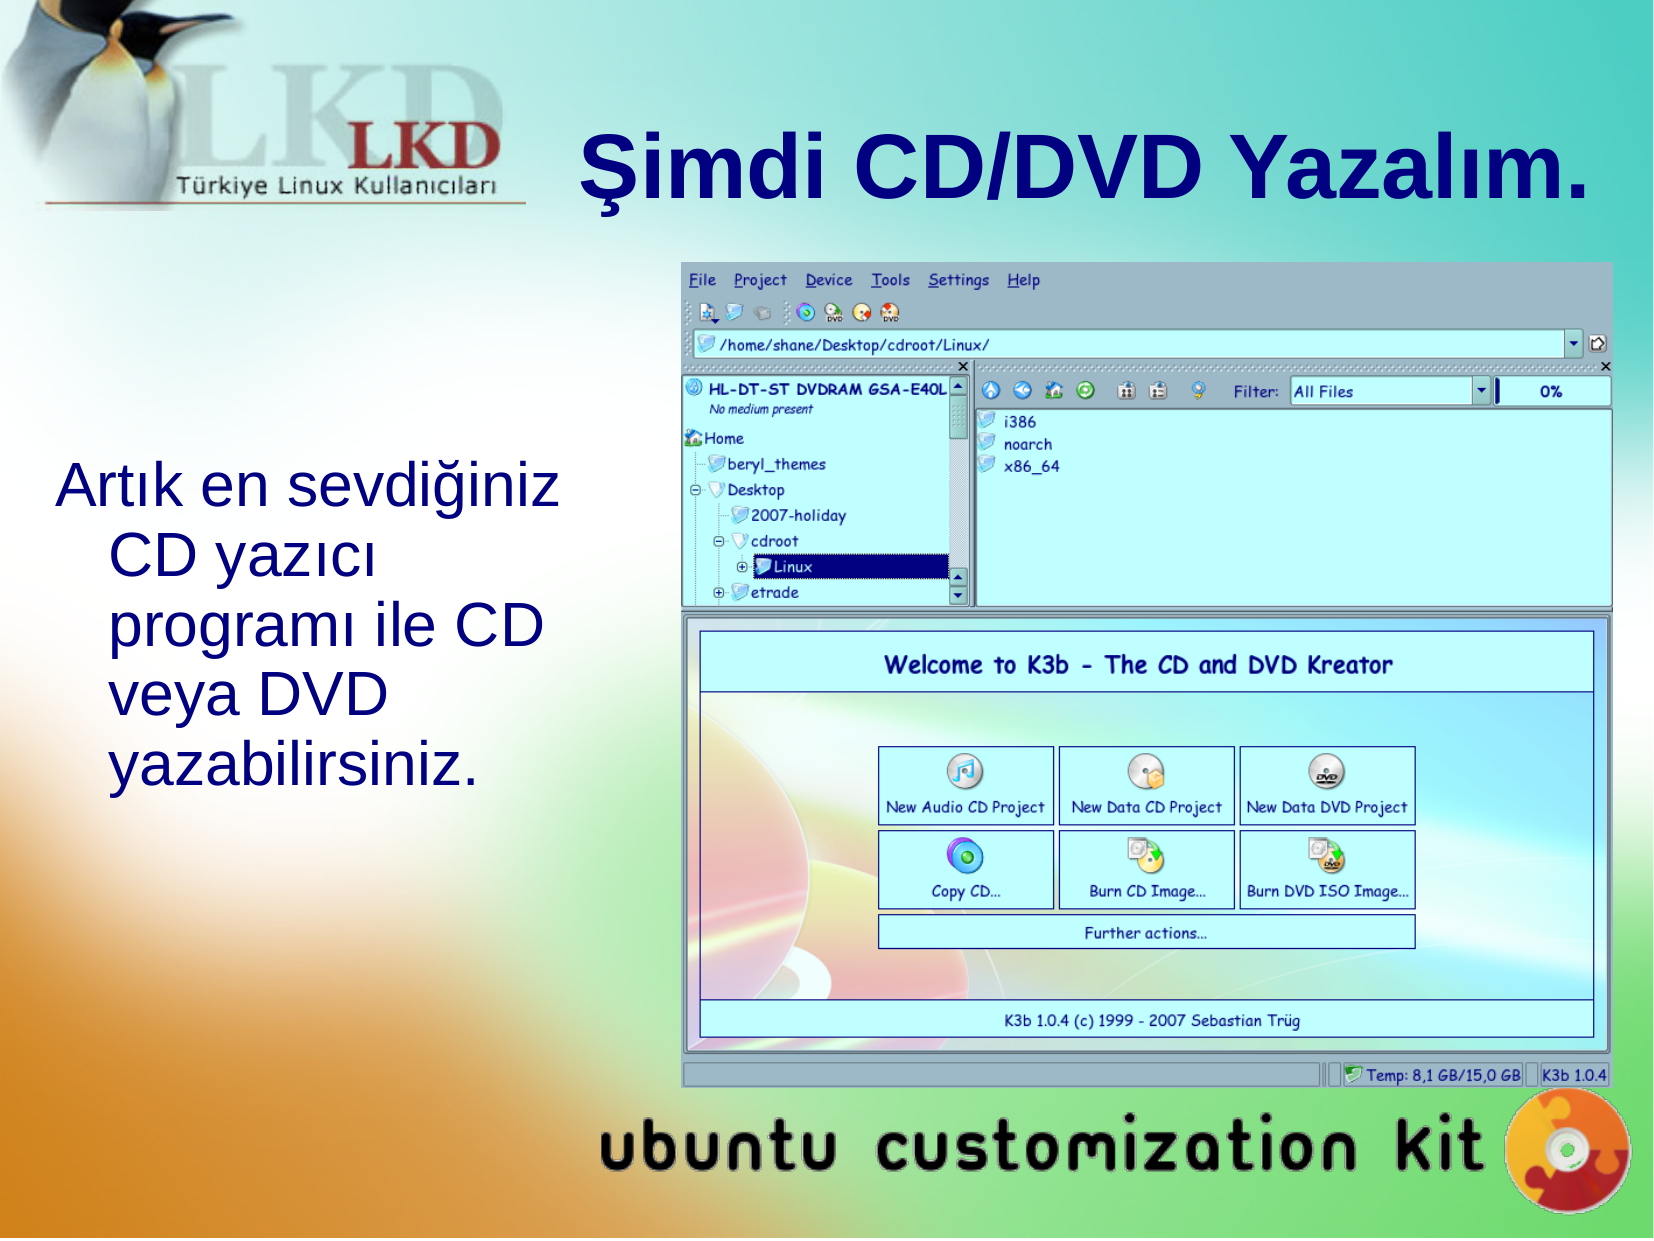

# Şimdi CD/DVD Yazalım.
Artık en sevdiğiniz CD yazıcı programı ile CD veya DVD yazabilirsiniz.